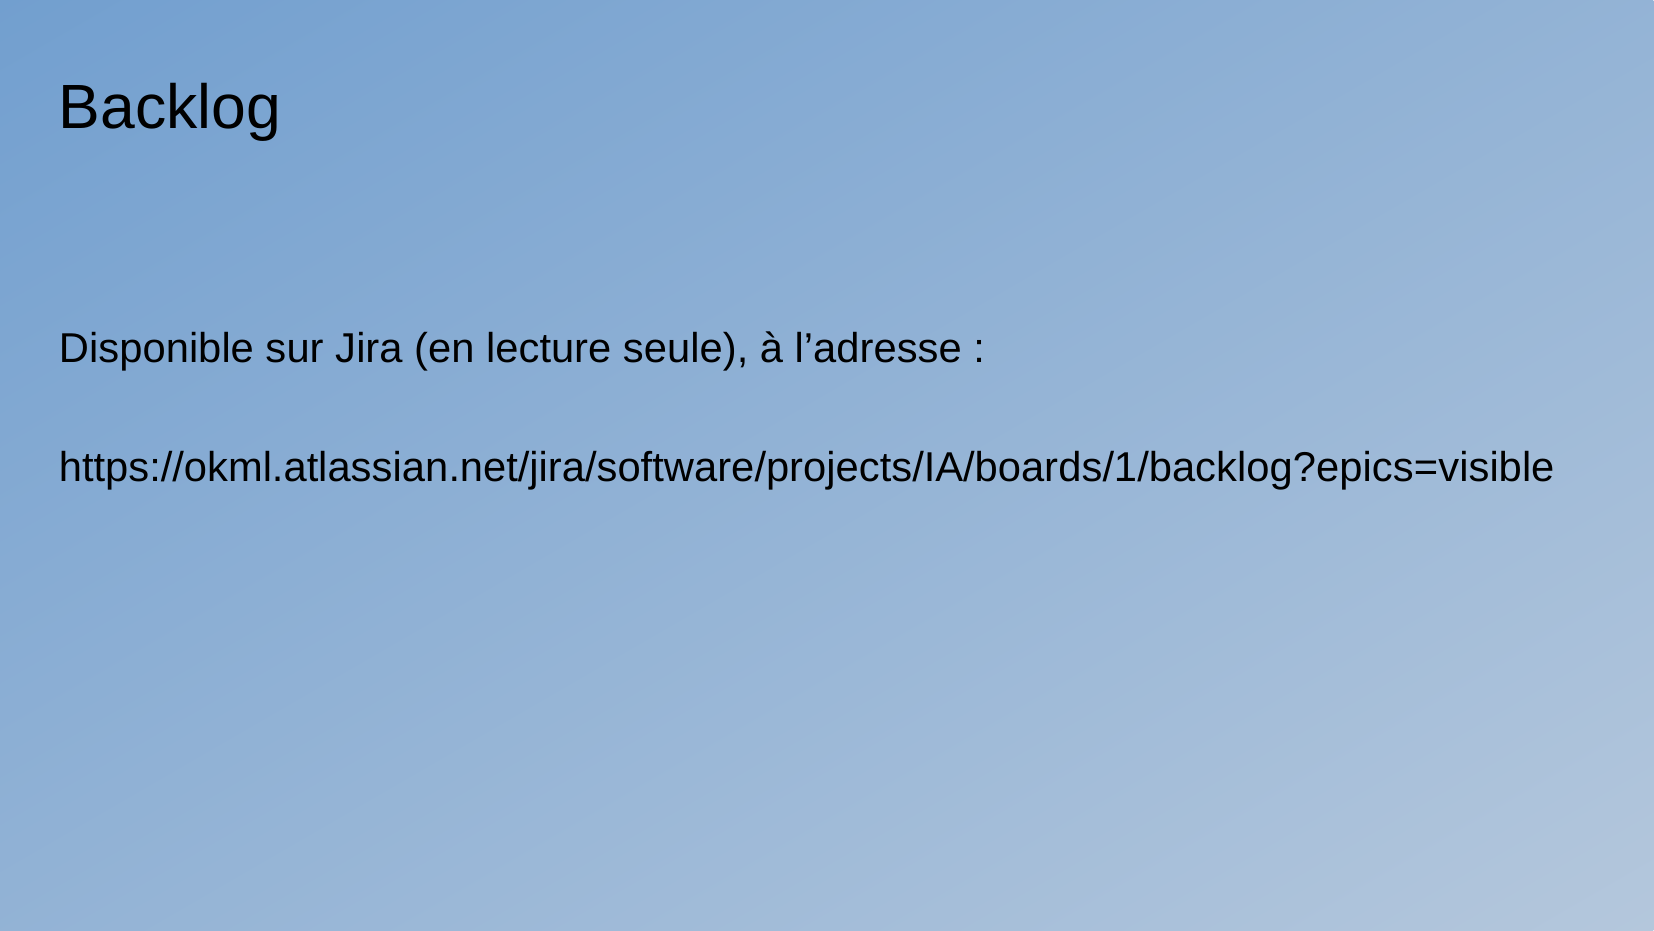

# Backlog
Disponible sur Jira (en lecture seule), à l’adresse :
https://okml.atlassian.net/jira/software/projects/IA/boards/1/backlog?epics=visible